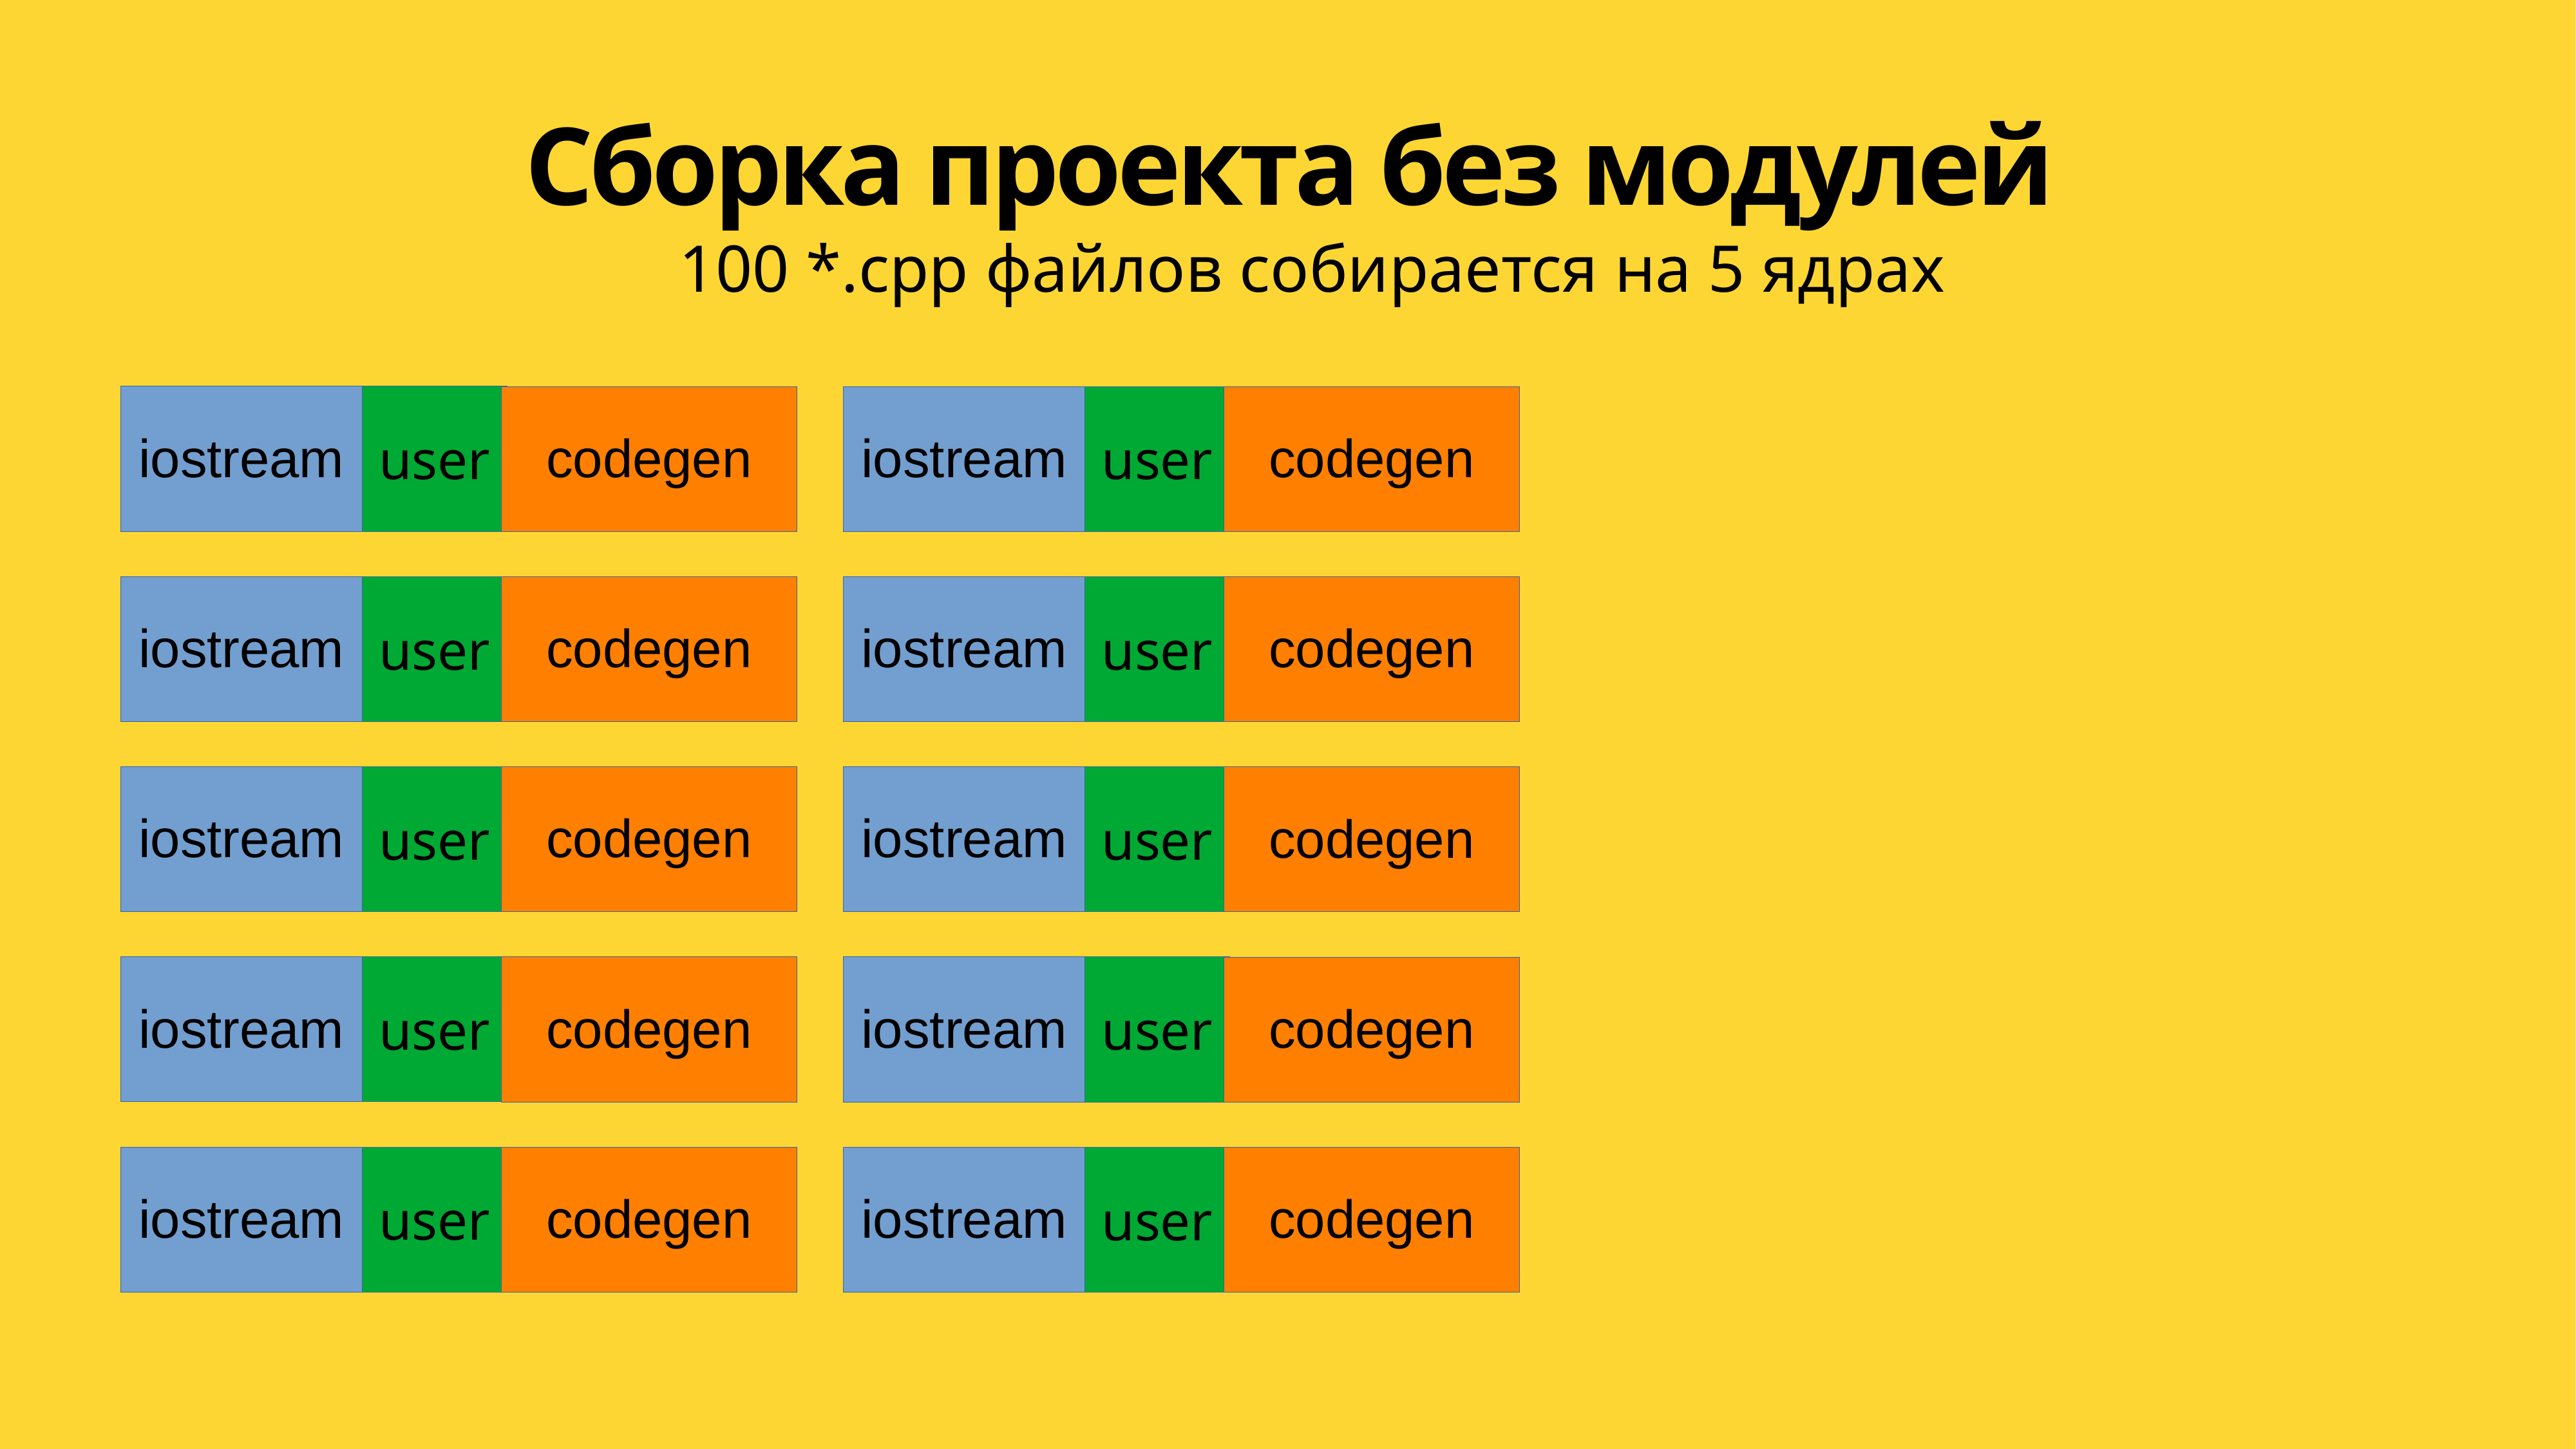

Сборка проекта без модулей
# 100 *.cpp файлов собирается на 5 ядрах
iostream
user
codegen
iostream
user
codegen
iostream
user
codegen
iostream
user
codegen
iostream
user
codegen
iostream
user
codegen
iostream
user
codegen
iostream
user
codegen
iostream
user
codegen
iostream
user
codegen